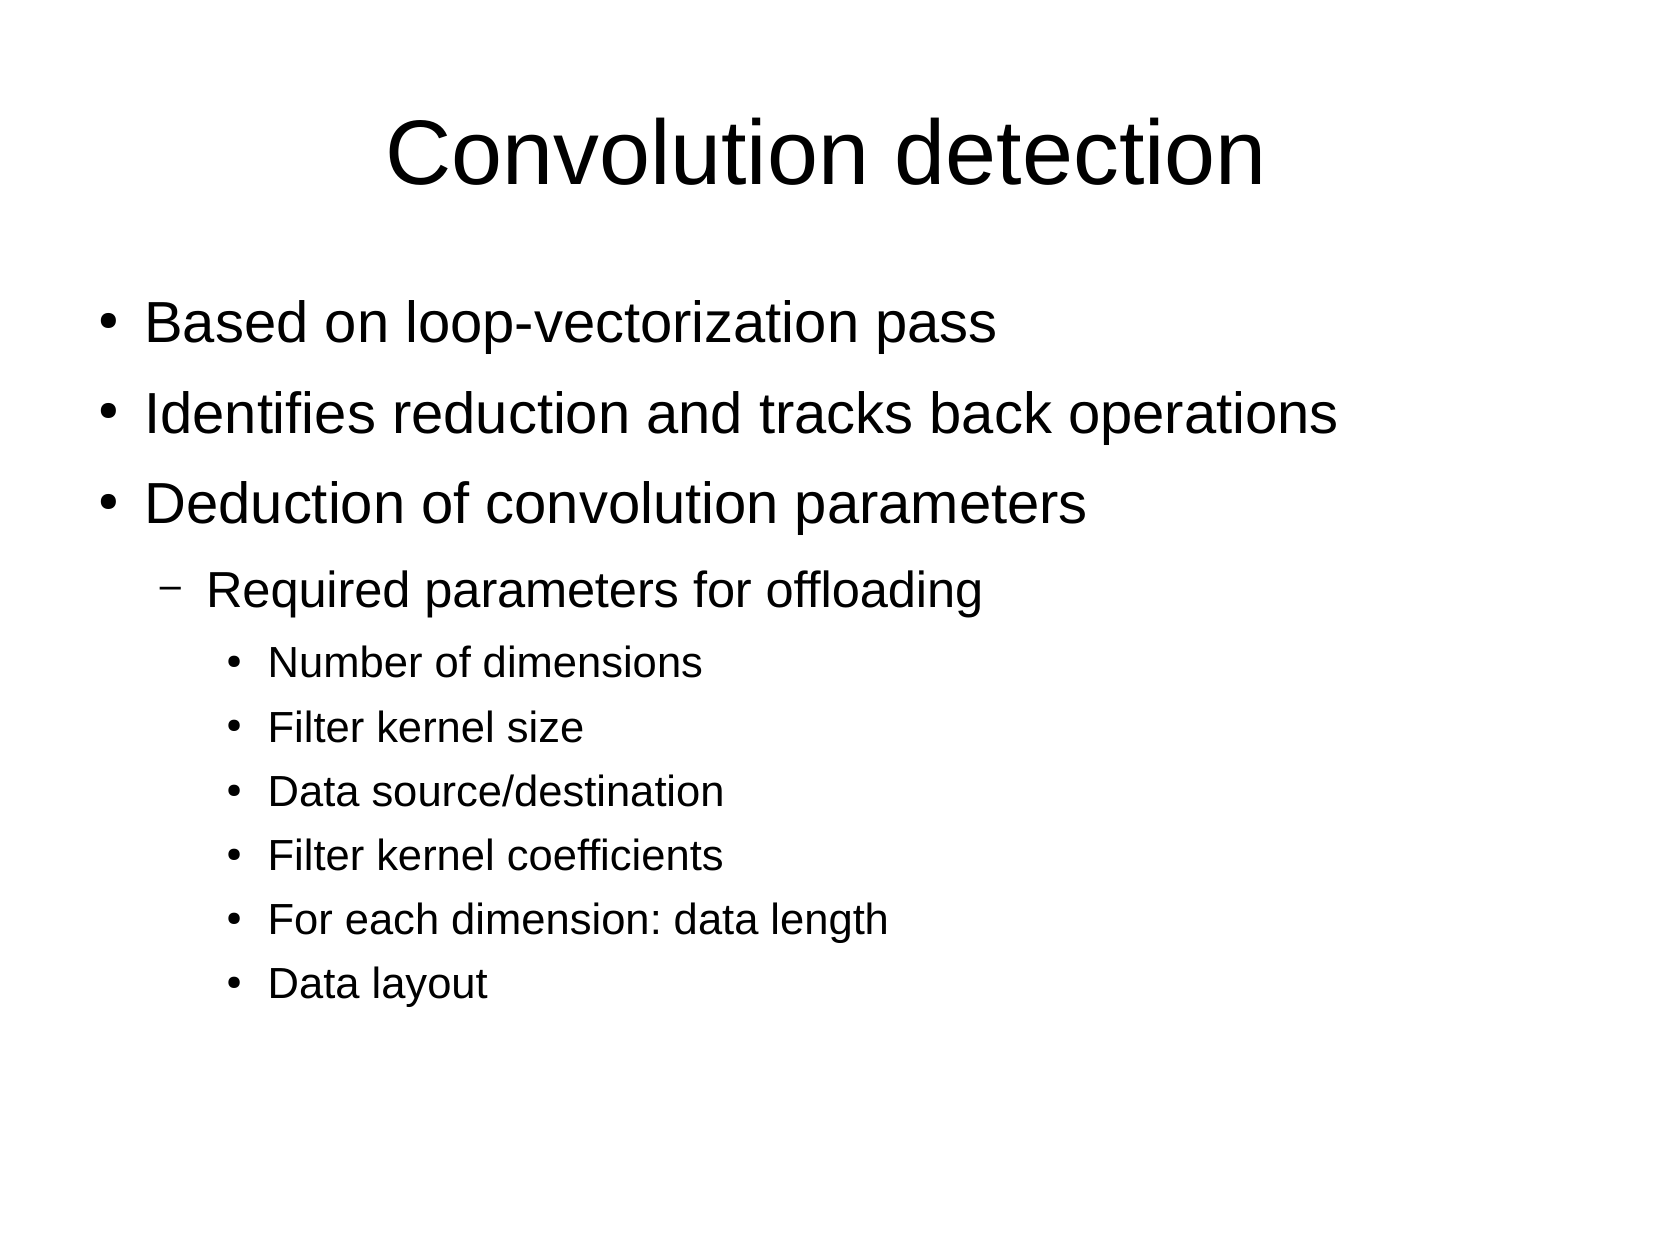

# Convolution detection
Based on loop-vectorization pass
Identifies reduction and tracks back operations
Deduction of convolution parameters
Required parameters for offloading
Number of dimensions
Filter kernel size
Data source/destination
Filter kernel coefficients
For each dimension: data length
Data layout